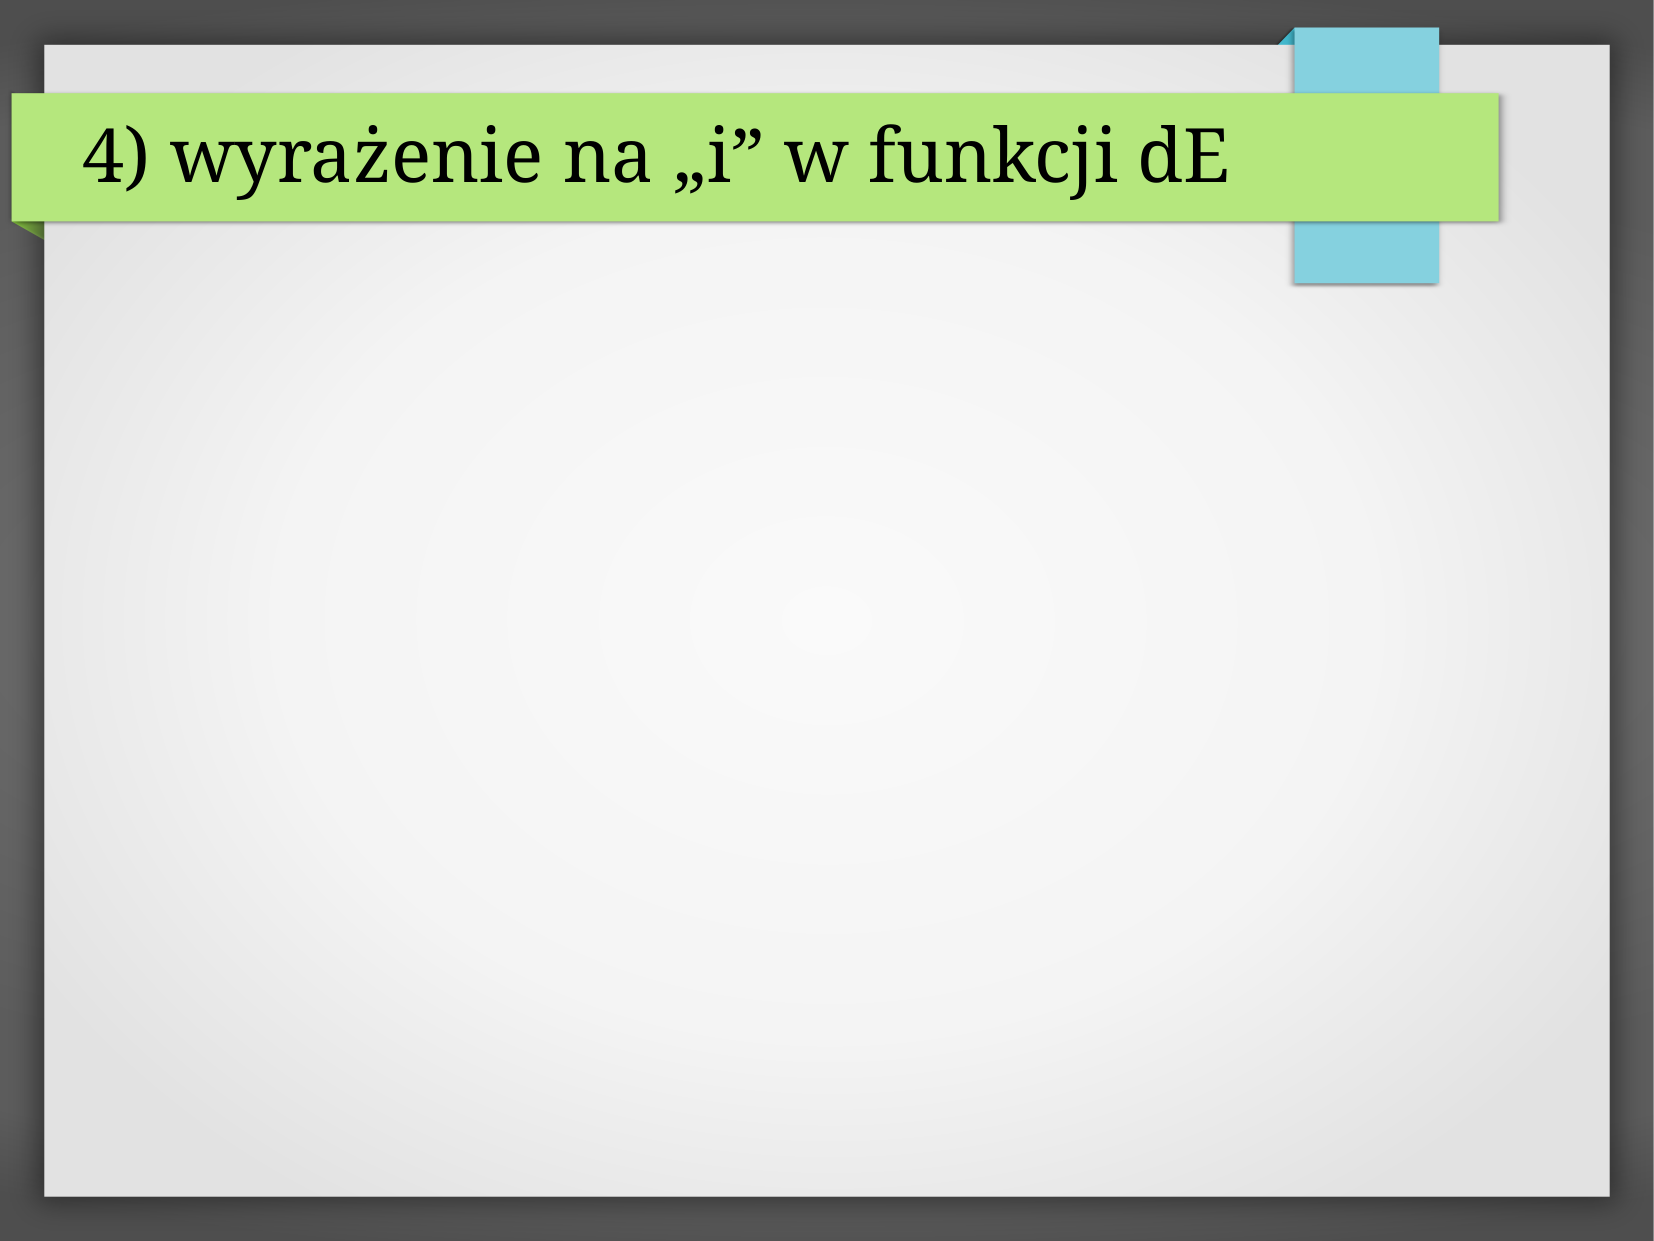

# 4) wyrażenie na „i” w funkcji dE